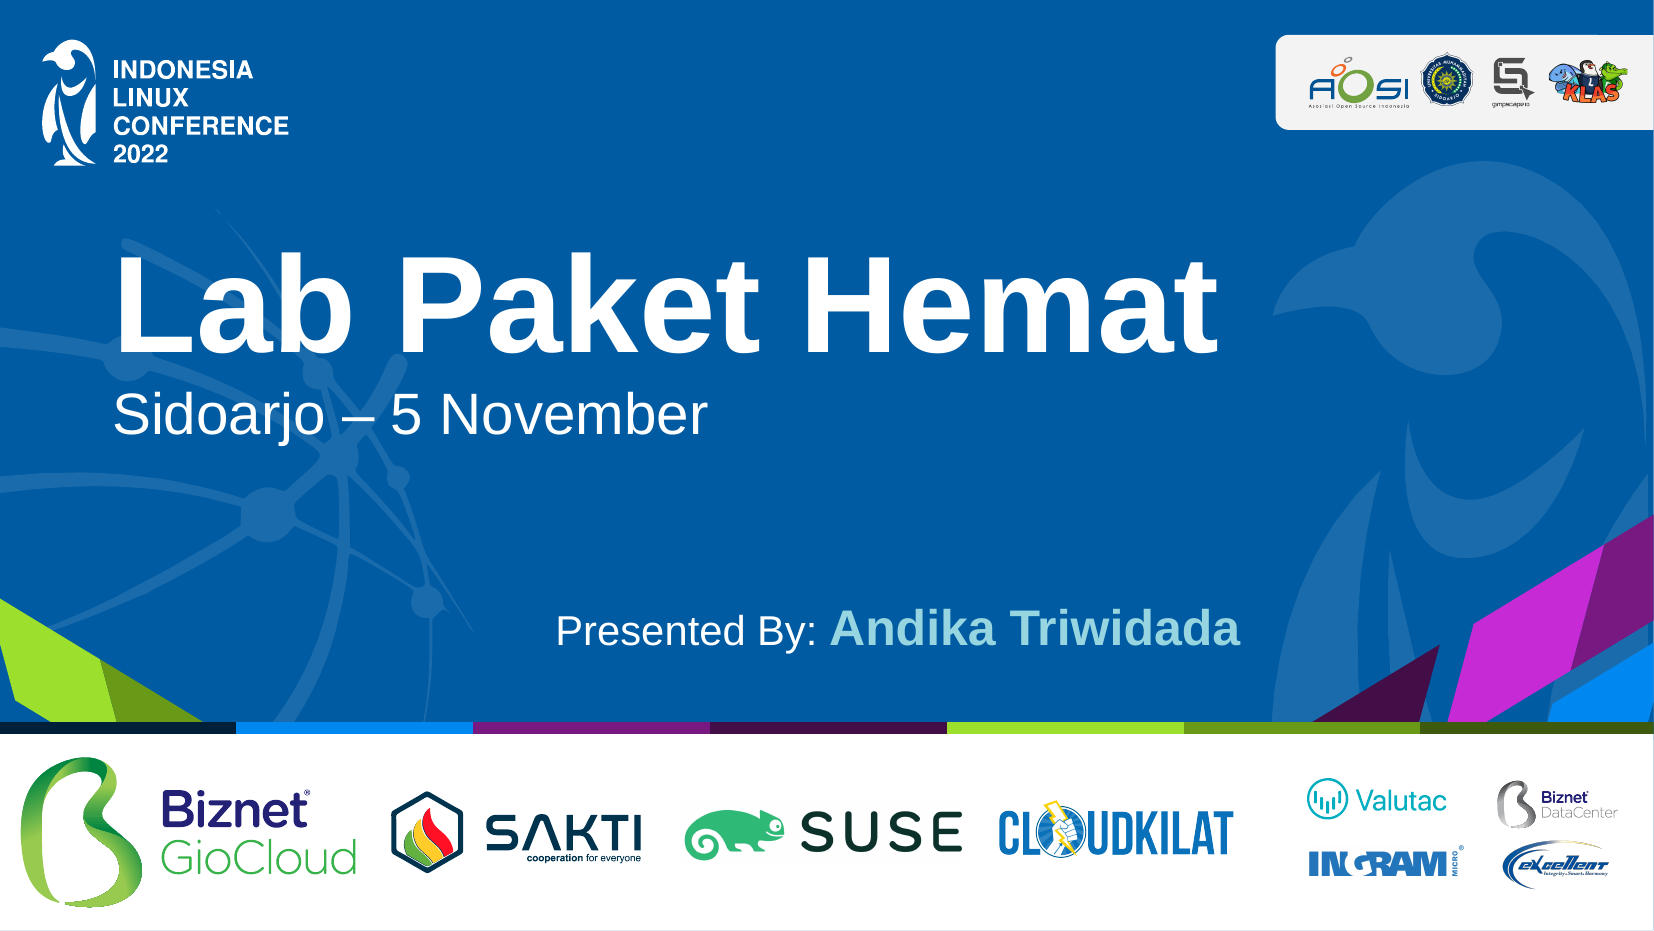

Lab Paket Hemat
Sidoarjo – 5 November
# Presented By: Andika Triwidada